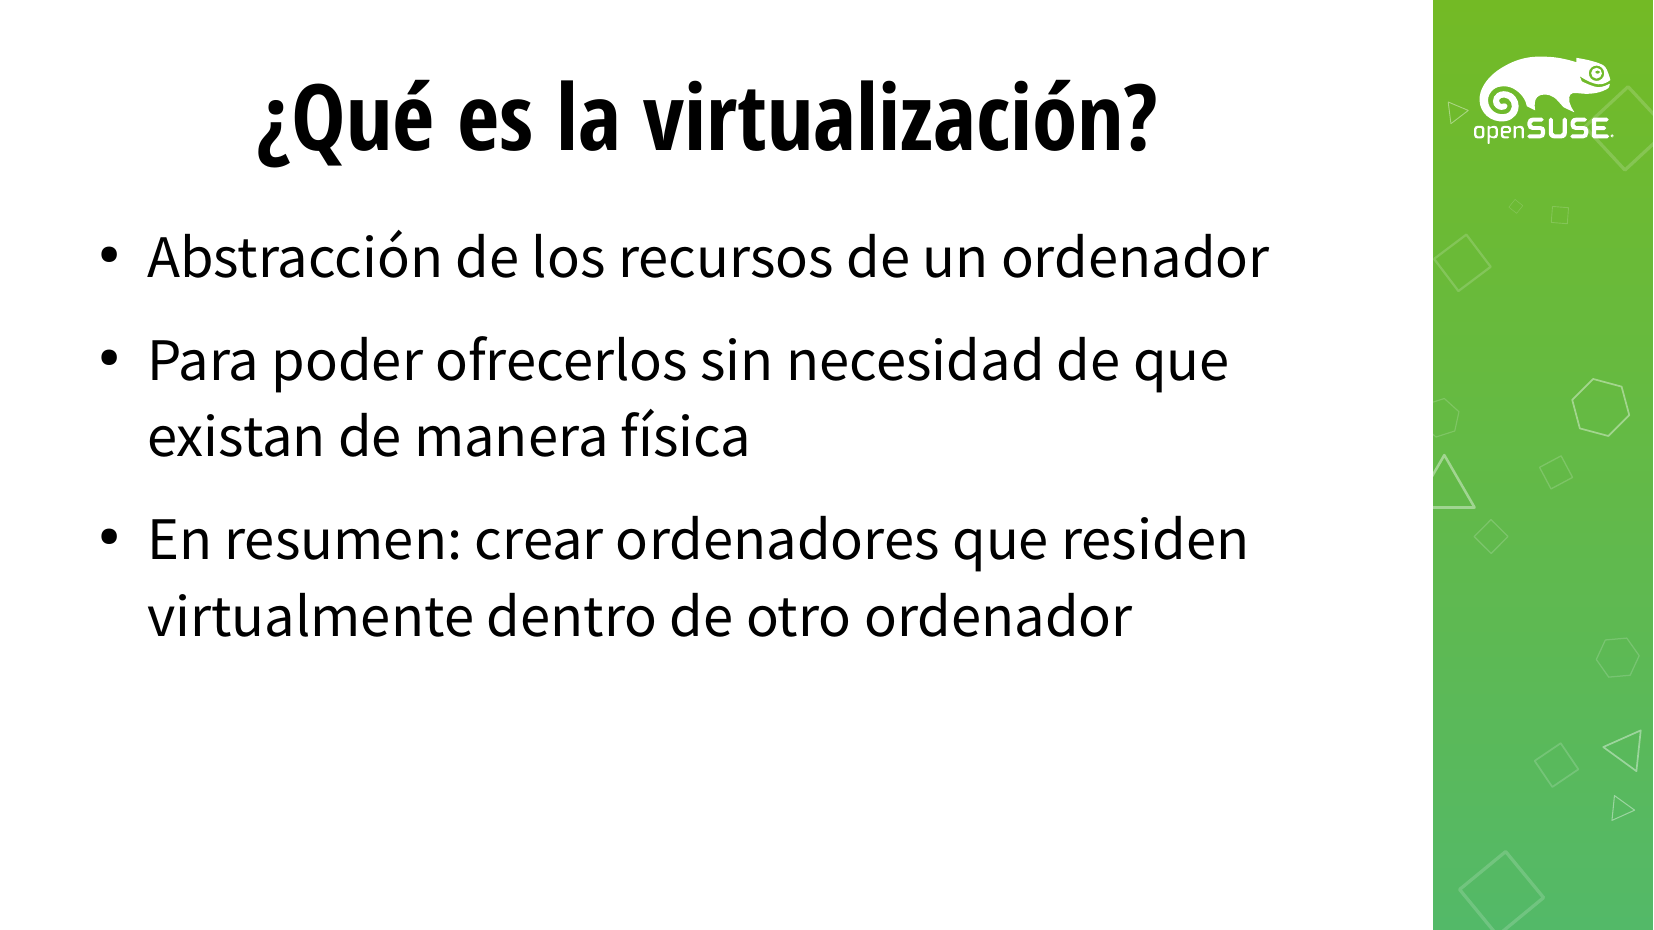

# ¿Qué es la virtualización?
Abstracción de los recursos de un ordenador
Para poder ofrecerlos sin necesidad de que existan de manera física
En resumen: crear ordenadores que residen virtualmente dentro de otro ordenador